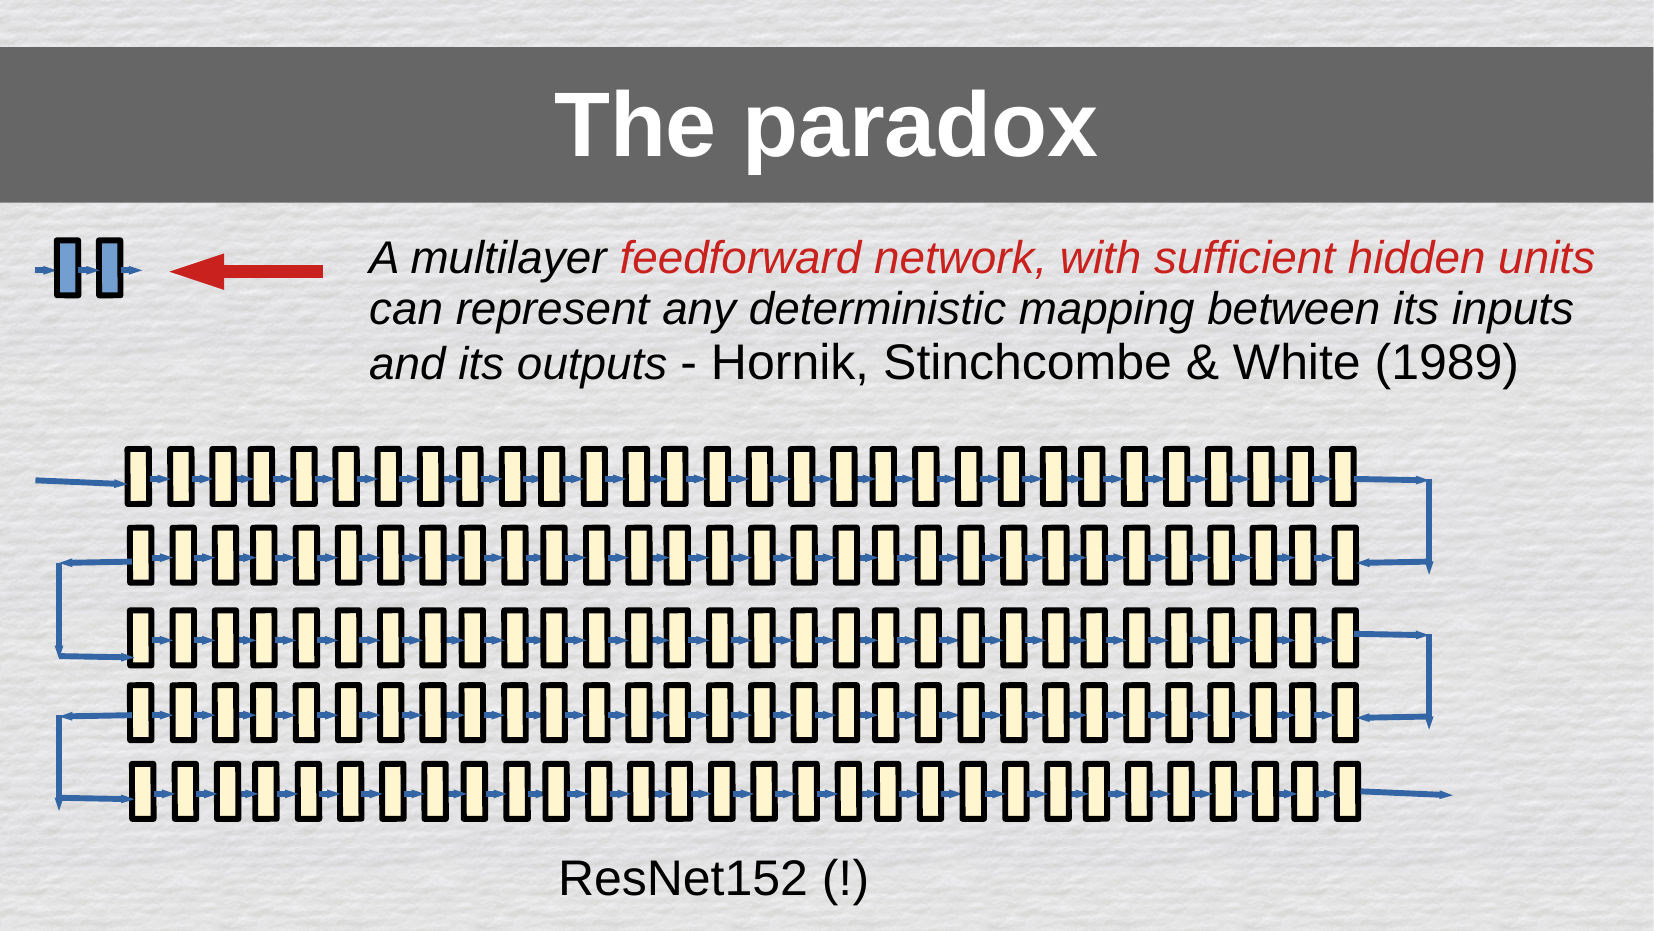

# The paradox
A multilayer feedforward network, with sufficient hidden units can represent any deterministic mapping between its inputs and its outputs - Hornik, Stinchcombe & White (1989)
ResNet152 (!)